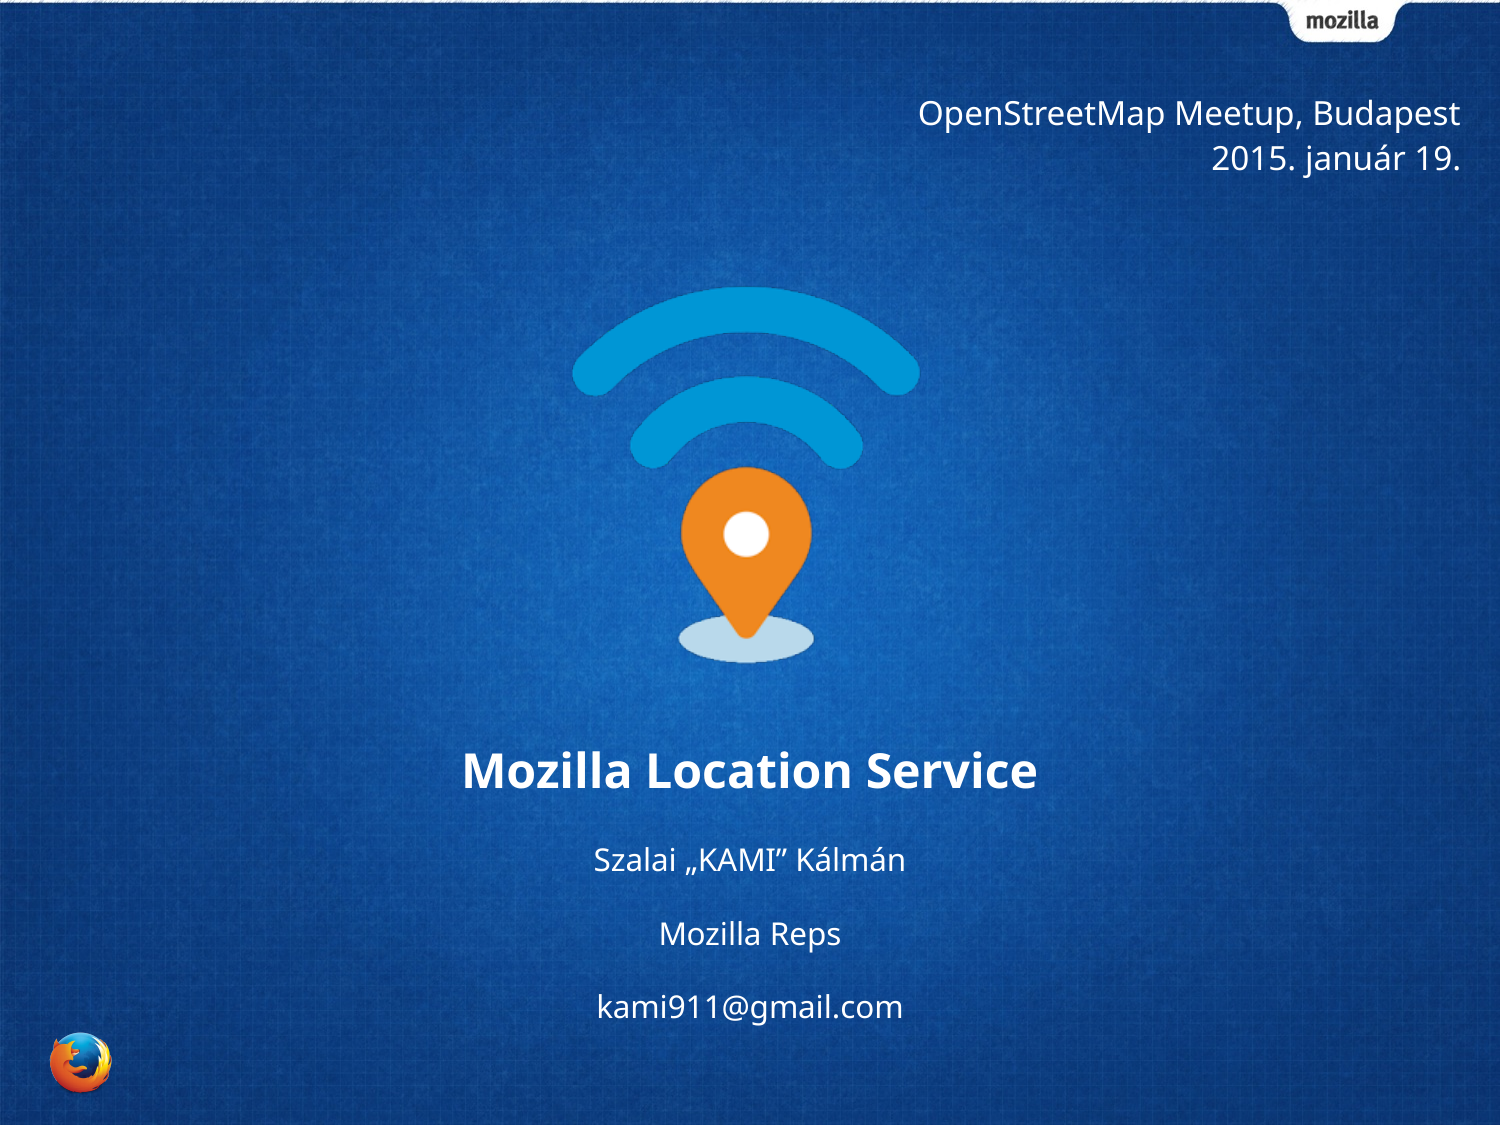

OpenStreetMap Meetup, Budapest
2015. január 19.
# Mozilla Location Service Szalai „KAMI” Kálmán Mozilla Reps kami911@gmail.com